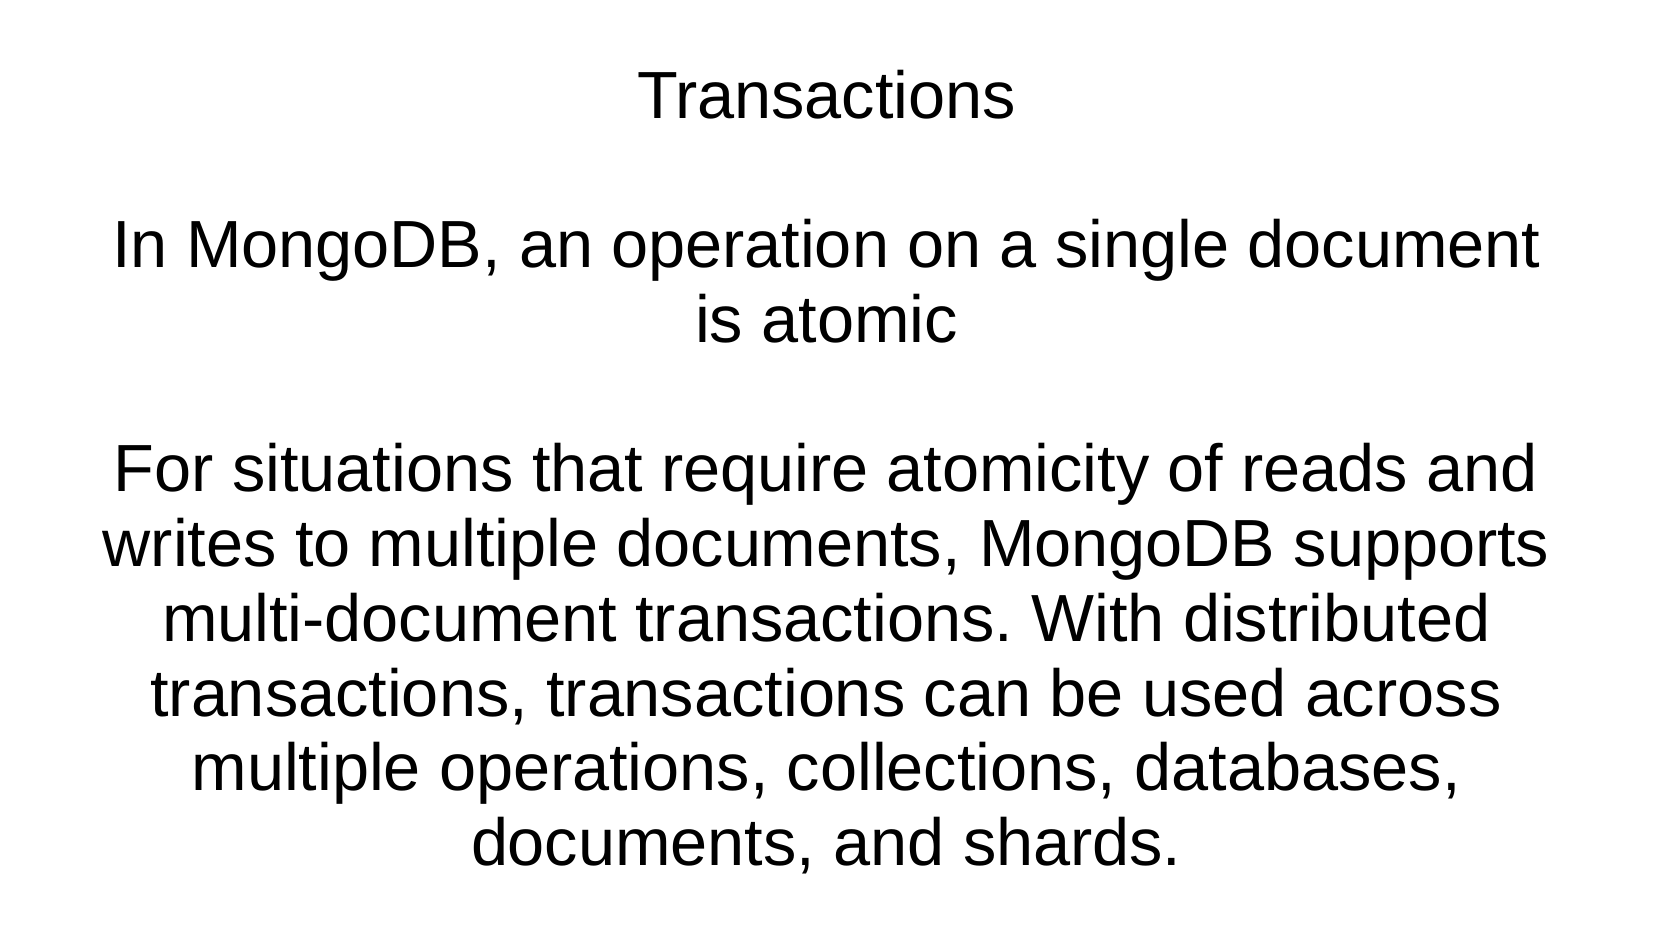

# Transactions
In MongoDB, an operation on a single document is atomic
For situations that require atomicity of reads and writes to multiple documents, MongoDB supports multi-document transactions. With distributed transactions, transactions can be used across multiple operations, collections, databases, documents, and shards.